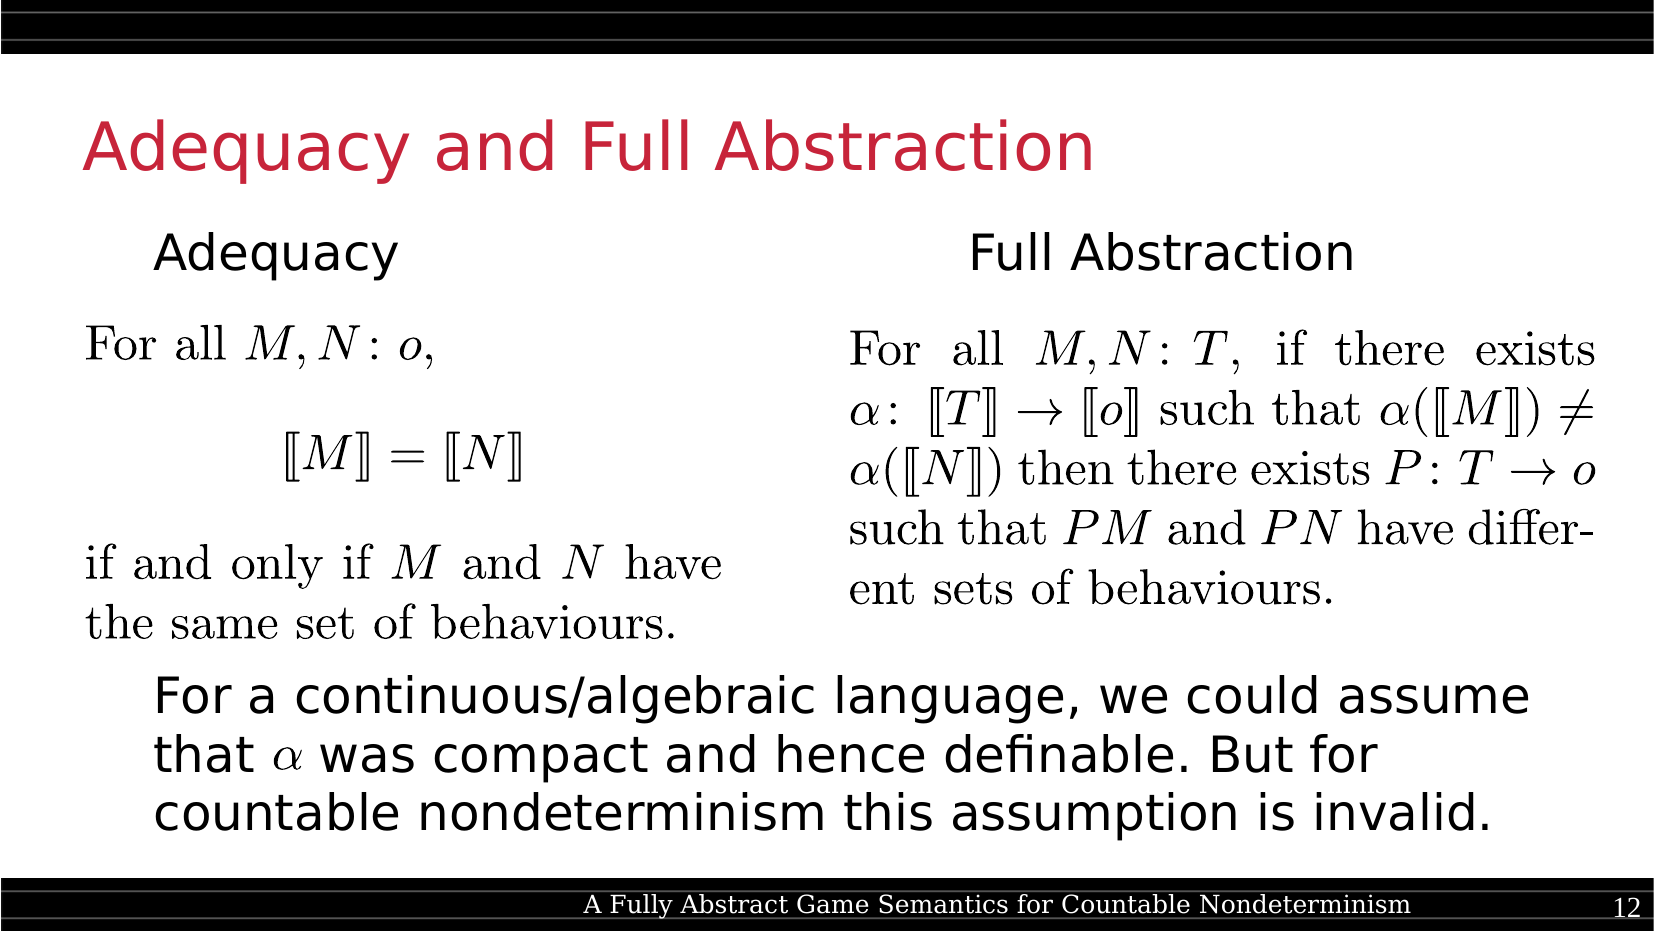

# Adequacy and Full Abstraction
Adequacy
Full Abstraction
For a continuous/algebraic language, we could assume that was compact and hence definable. But for countable nondeterminism this assumption is invalid.